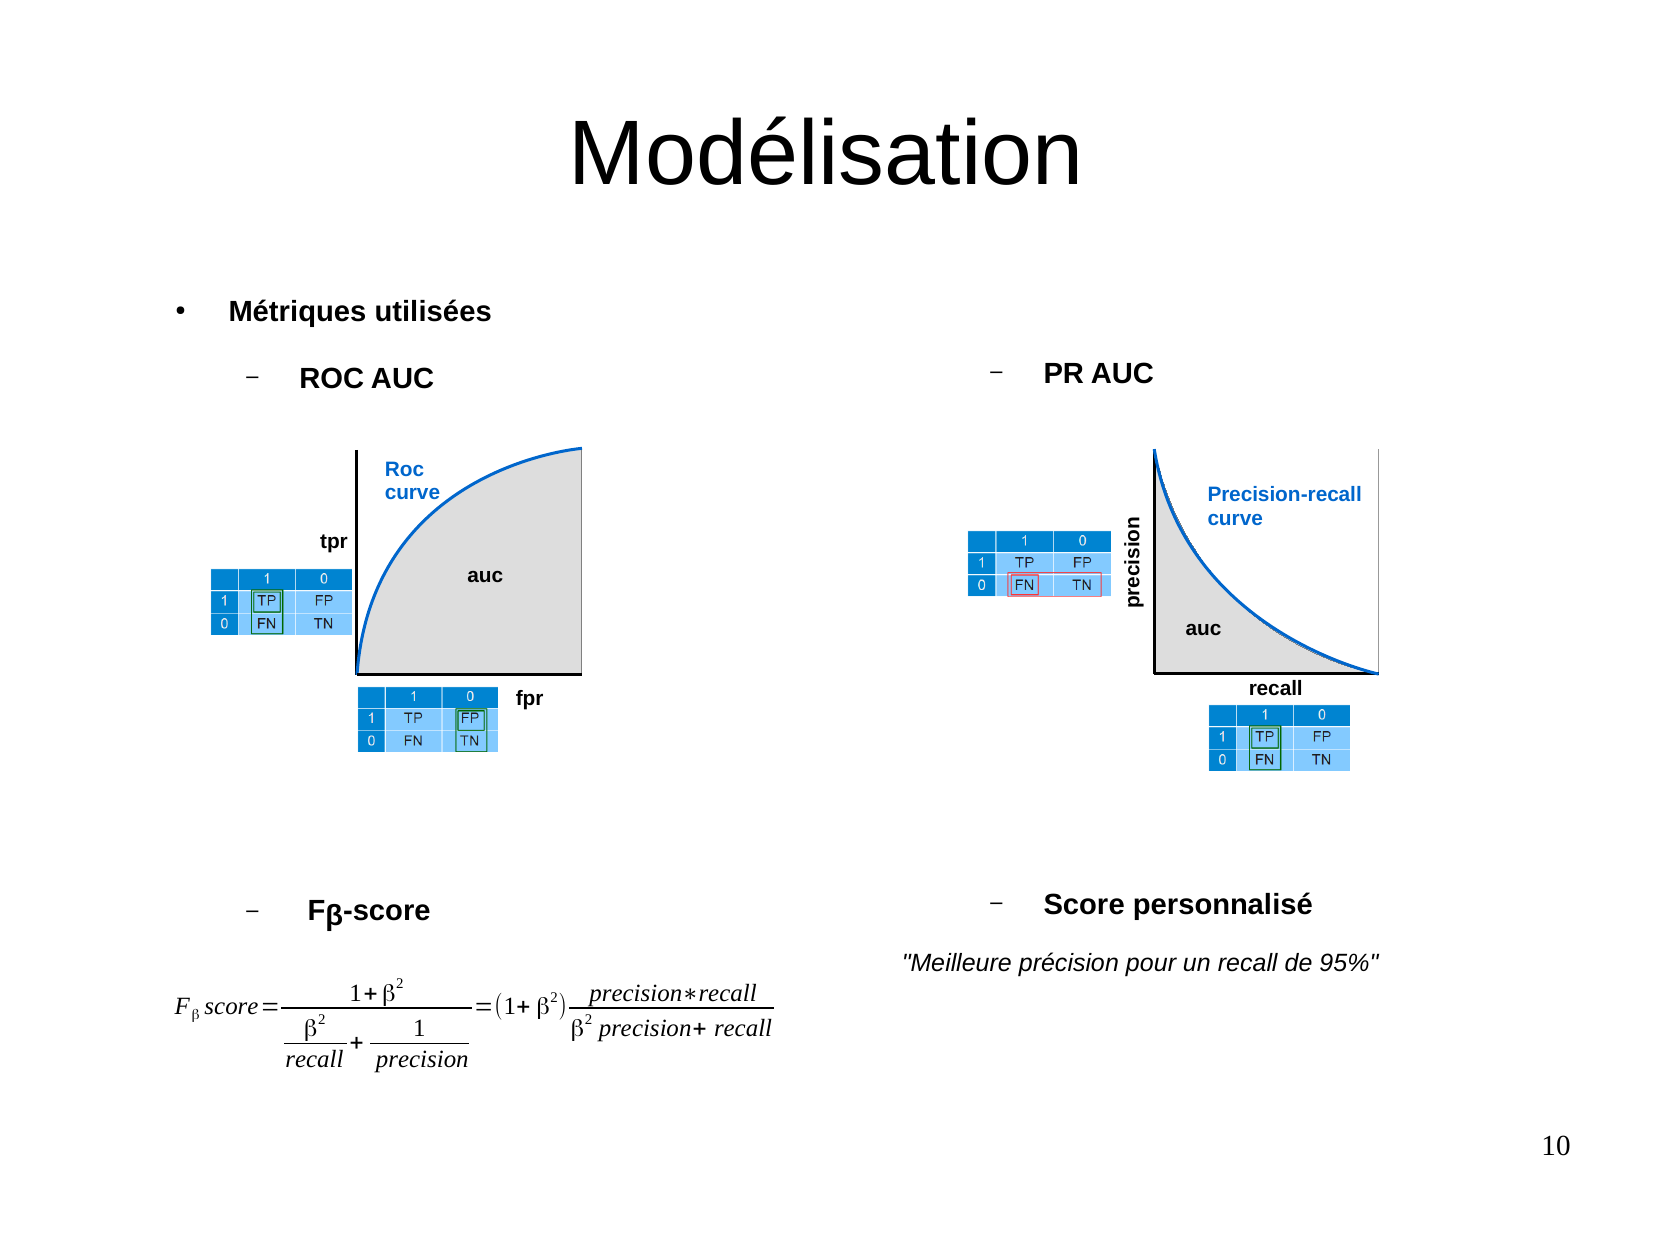

# Modélisation
Métriques utilisées
ROC AUC
 Fβ-score
PR AUC
Score personnalisé
"Meilleure précision pour un recall de 95%"
Roc curve
Precision-recall curve
tpr
precision
auc
auc
recall
fpr
10